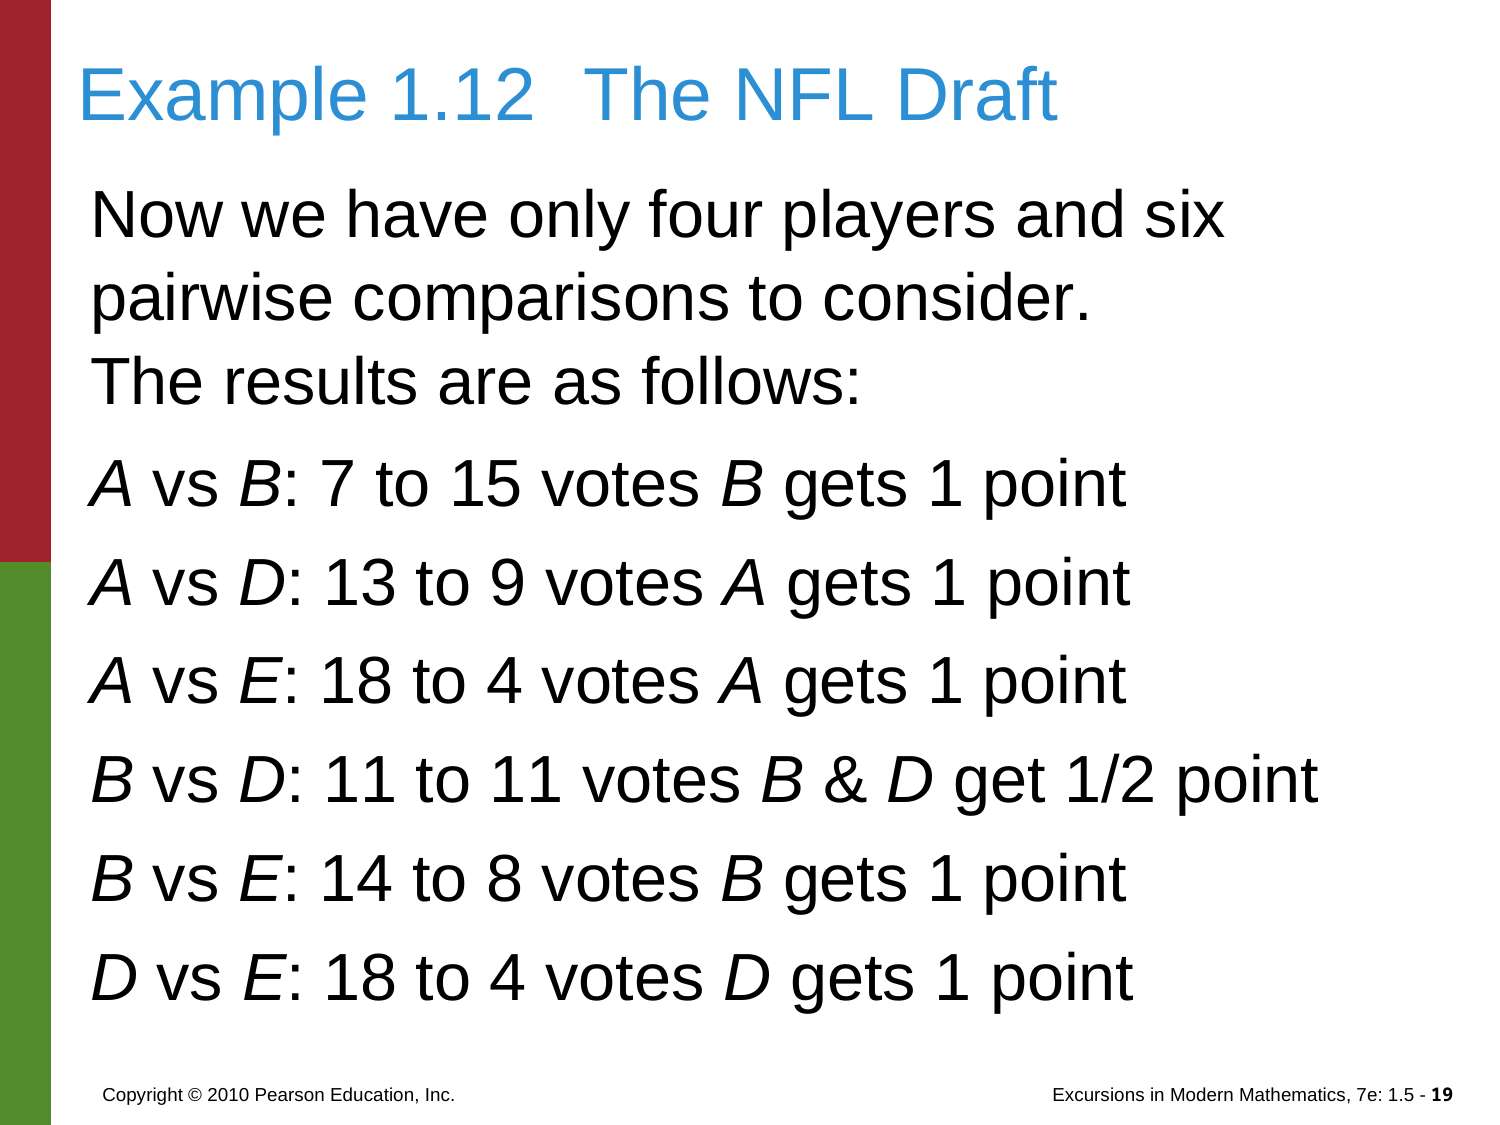

Example 1.12	The NFL Draft
# Now we have only four players and six pairwise comparisons to consider. The results are as follows:
A vs B: 7 to 15 votes B gets 1 point
A vs D: 13 to 9 votes A gets 1 point
A vs E: 18 to 4 votes A gets 1 point
B vs D: 11 to 11 votes B & D get 1/2 point
B vs E: 14 to 8 votes B gets 1 point
D vs E: 18 to 4 votes D gets 1 point